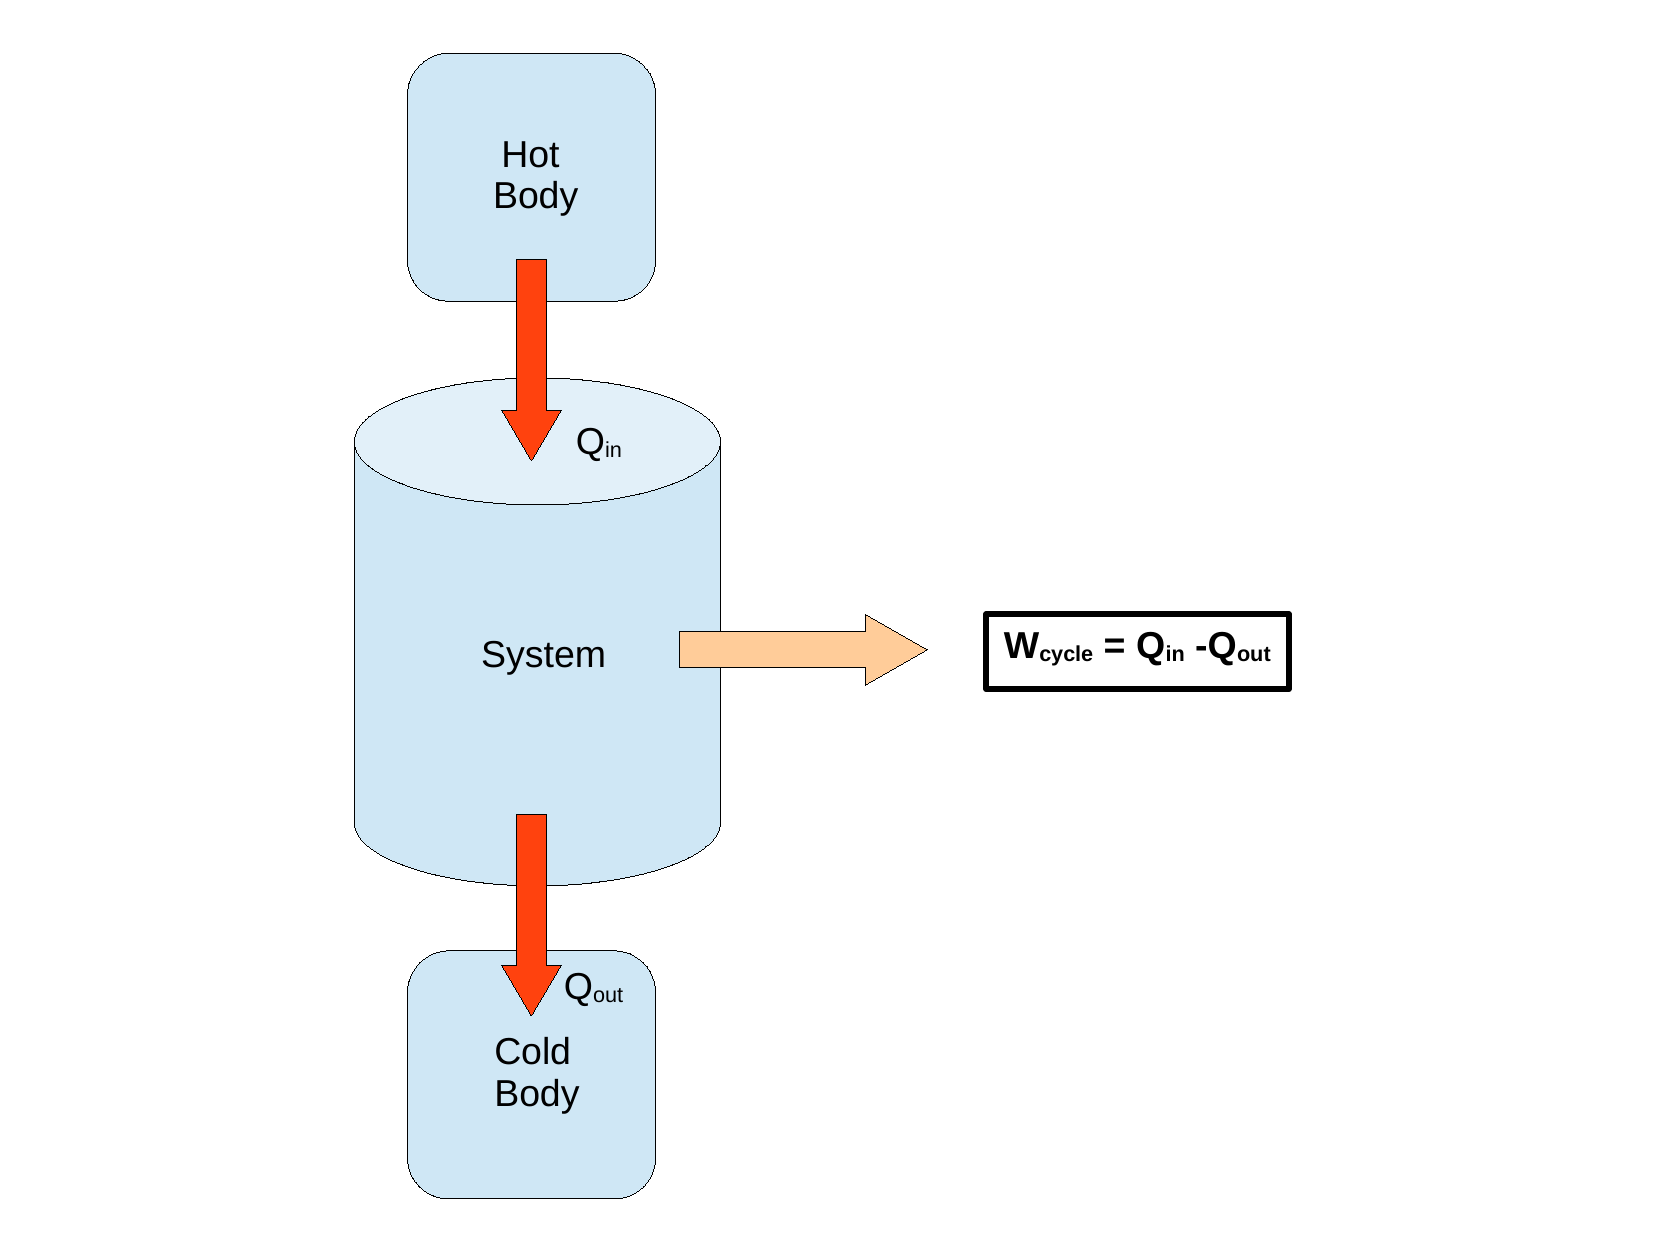

Hot
Body
Qin
Wcycle = Qin -Qout
System
Qout
Cold
Body